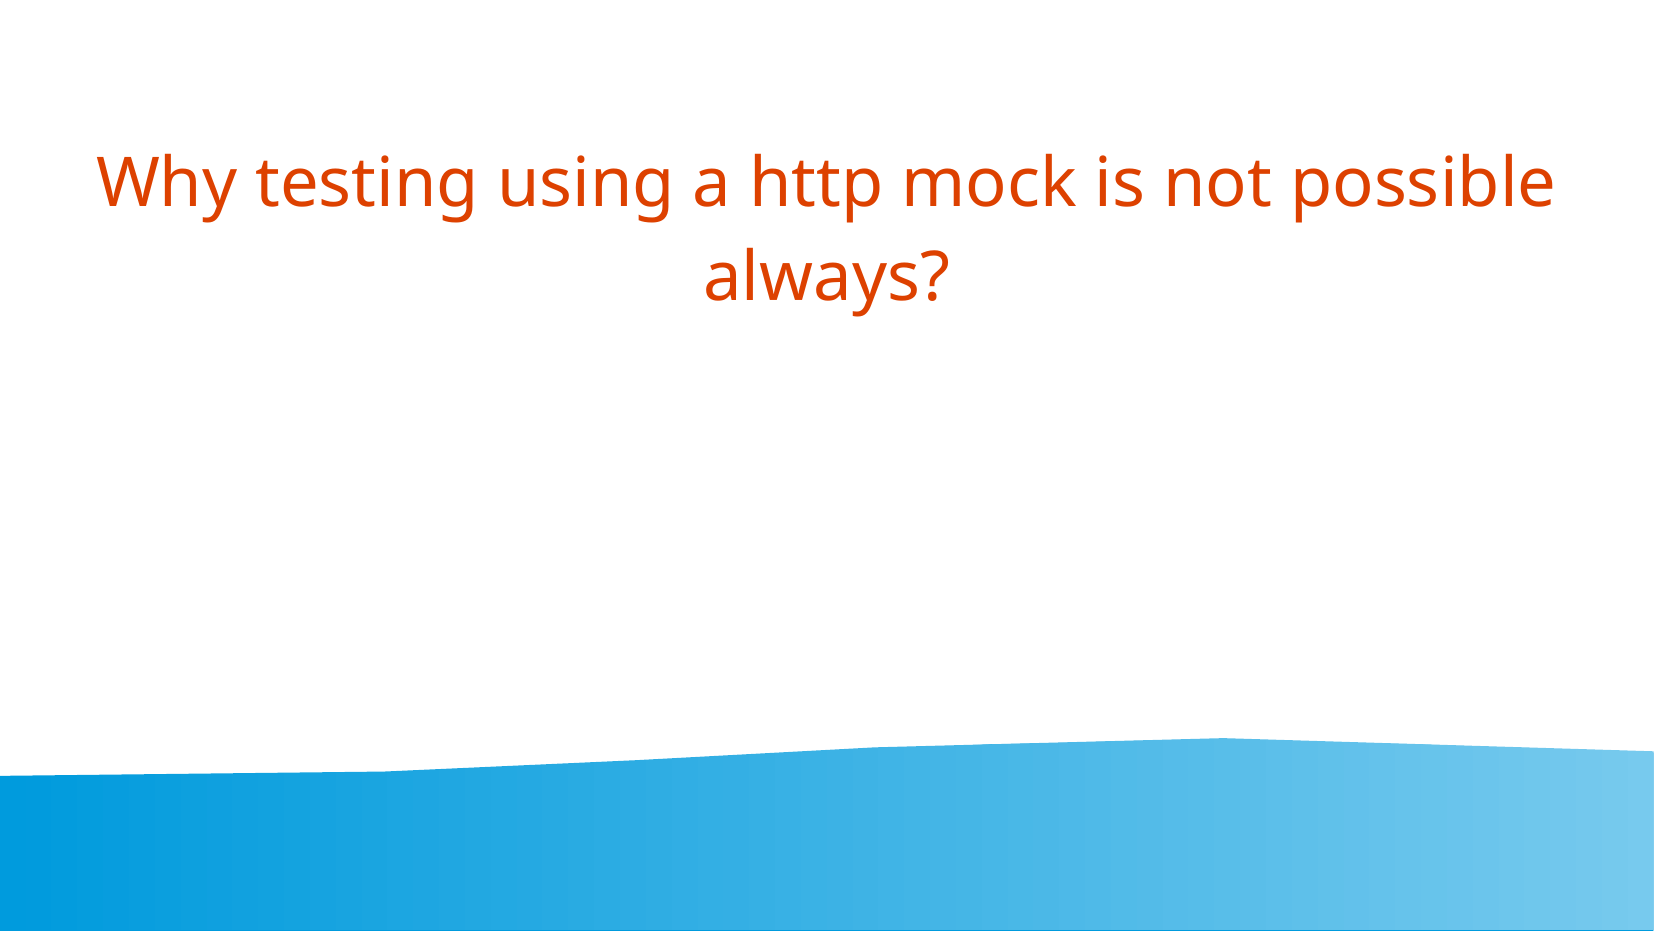

# Why testing using a http mock is not possible always?